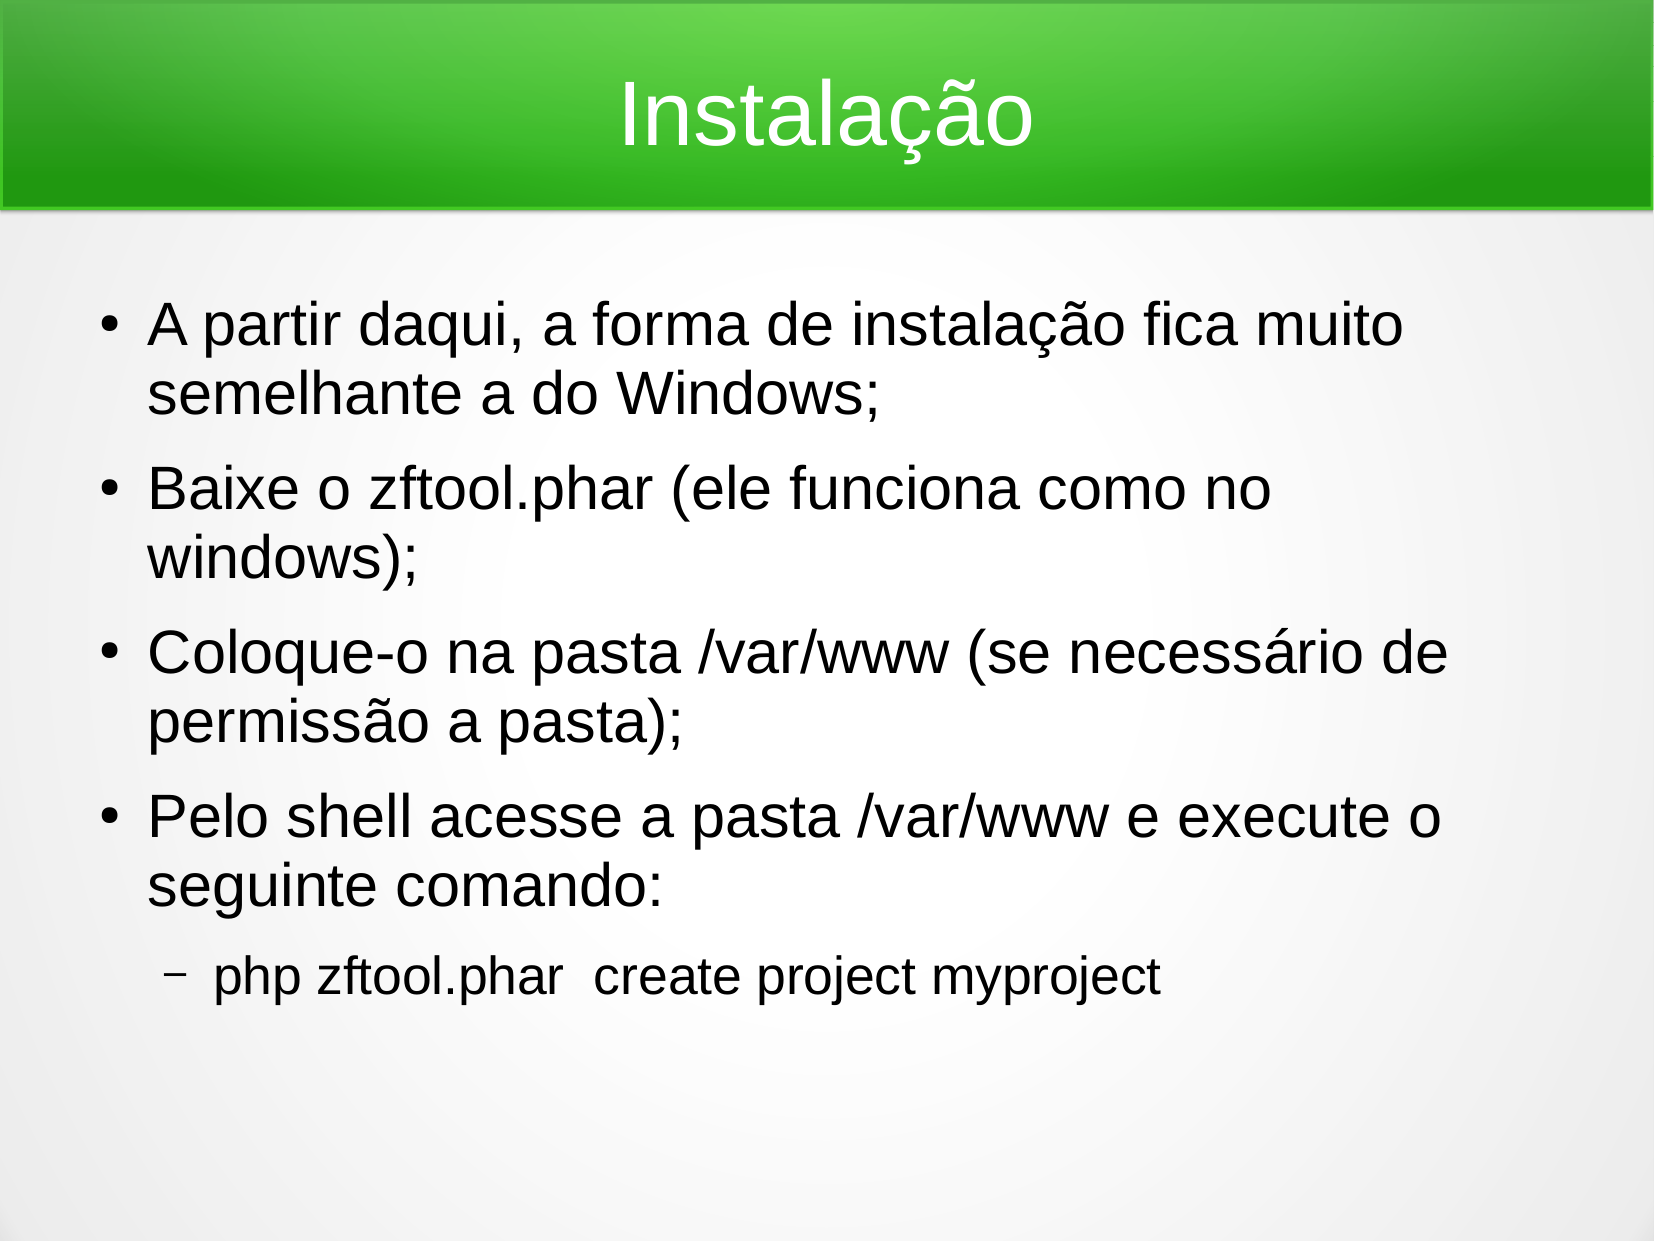

# Instalação
A partir daqui, a forma de instalação fica muito semelhante a do Windows;
Baixe o zftool.phar (ele funciona como no windows);
Coloque-o na pasta /var/www (se necessário de permissão a pasta);
Pelo shell acesse a pasta /var/www e execute o seguinte comando:
php zftool.phar create project myproject